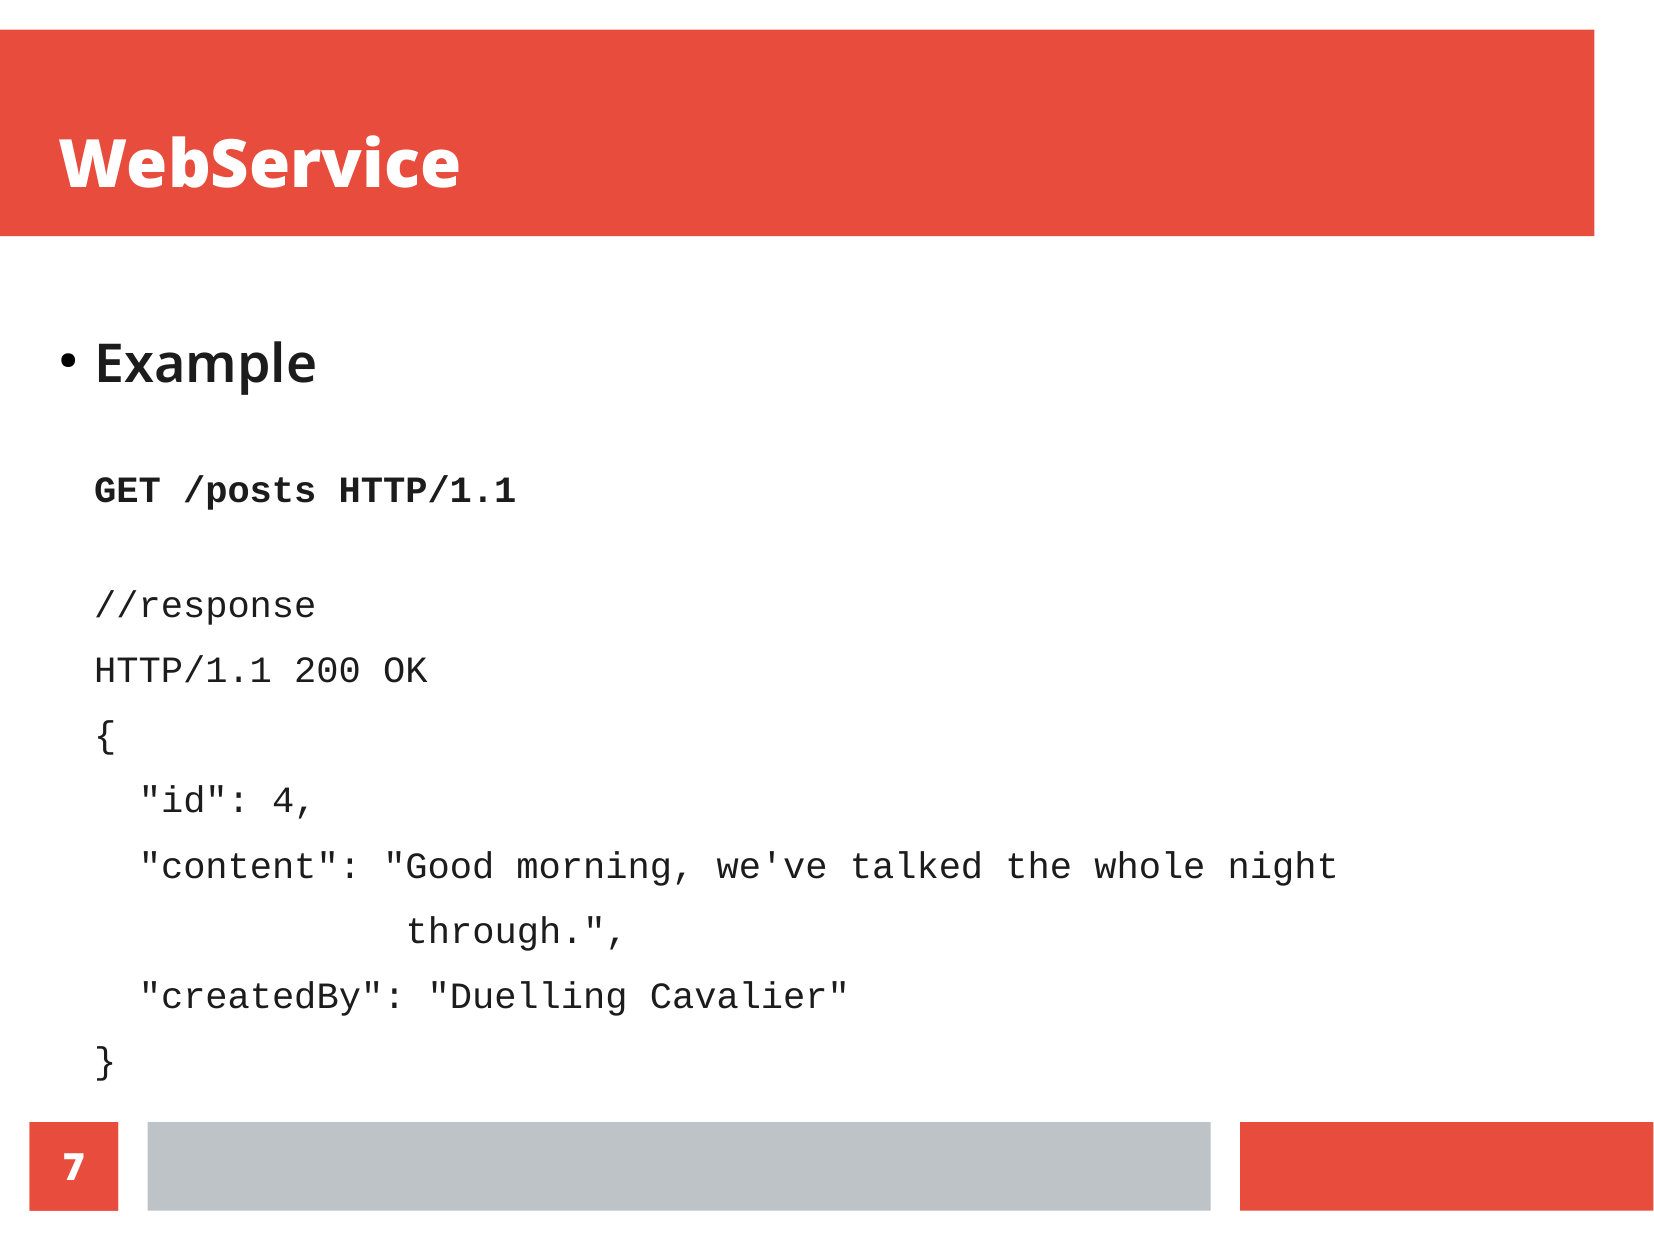

# WebService
Example
GET /posts HTTP/1.1
//response
HTTP/1.1 200 OK
{
 "id": 4,
 "content": "Good morning, we've talked the whole night
 through.",
 "createdBy": "Duelling Cavalier"
}
7